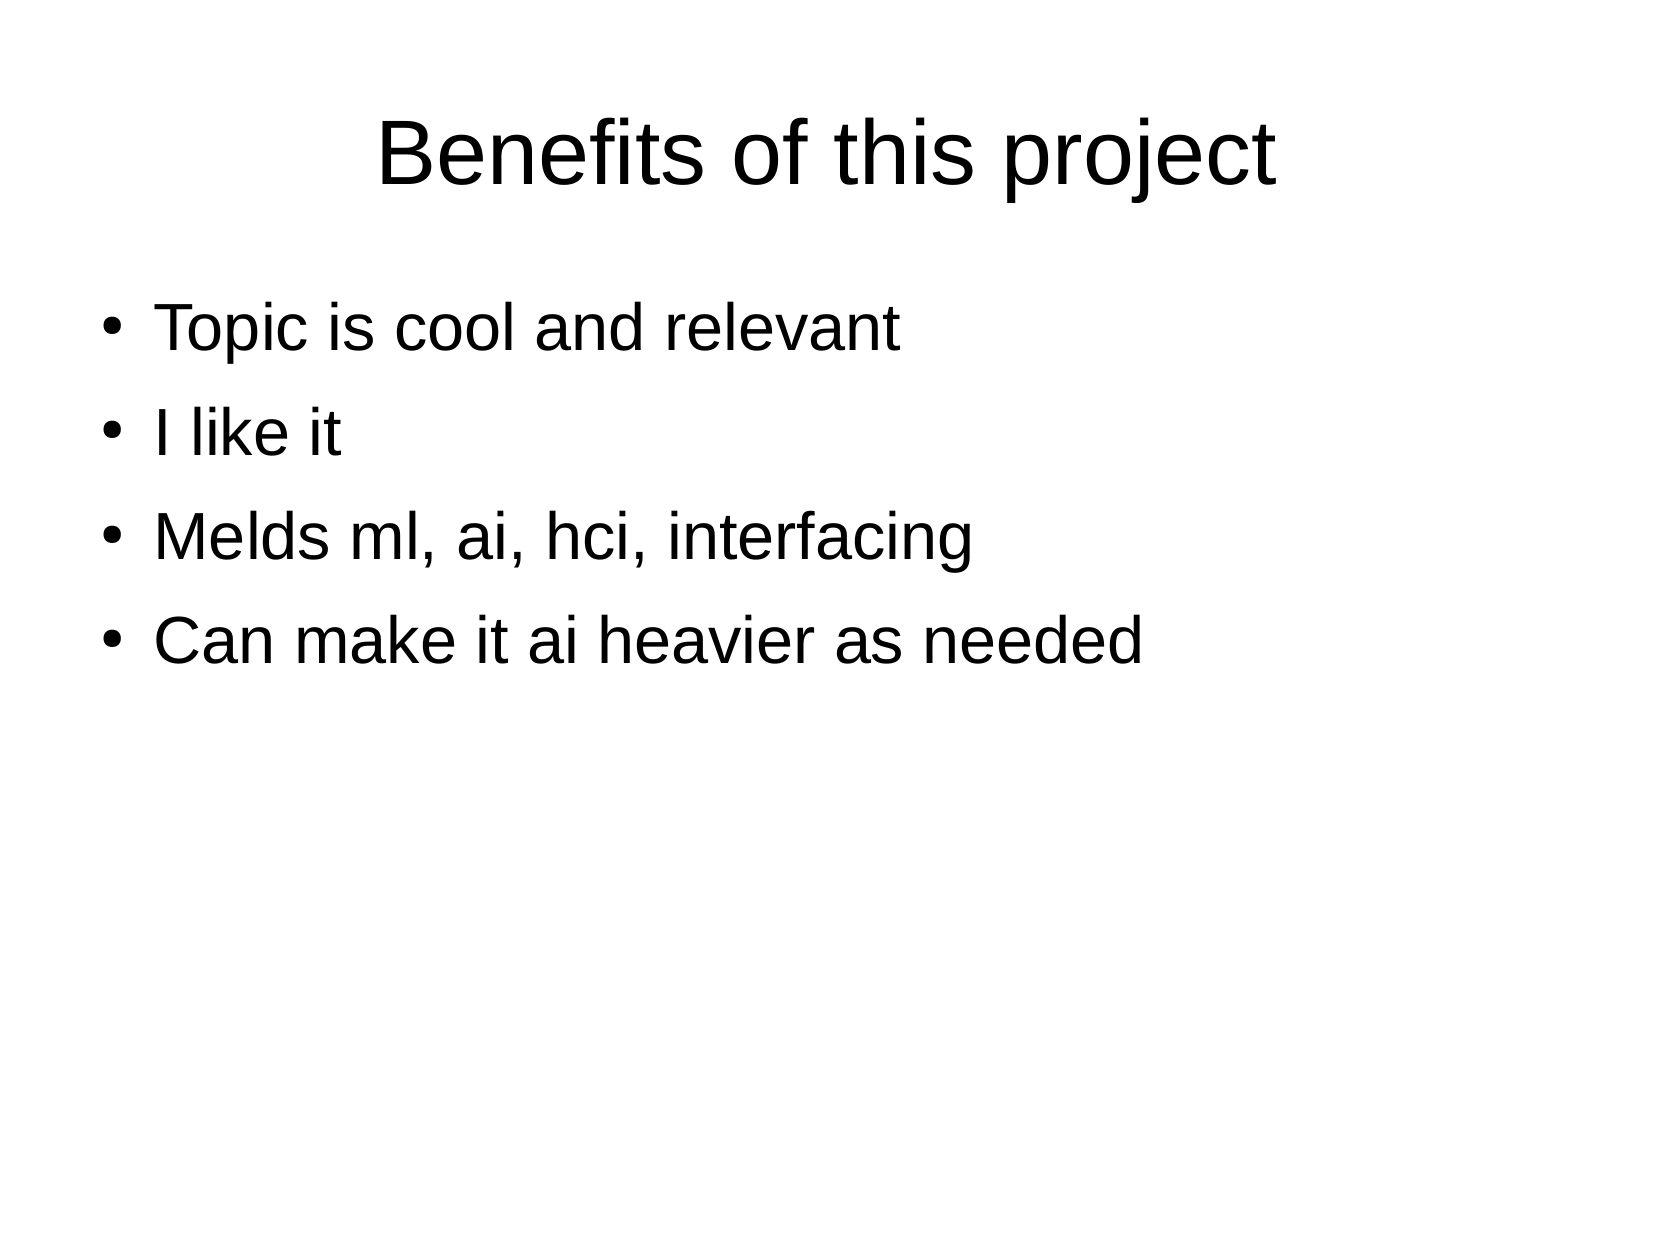

# Benefits of this project
Topic is cool and relevant
I like it
Melds ml, ai, hci, interfacing
Can make it ai heavier as needed